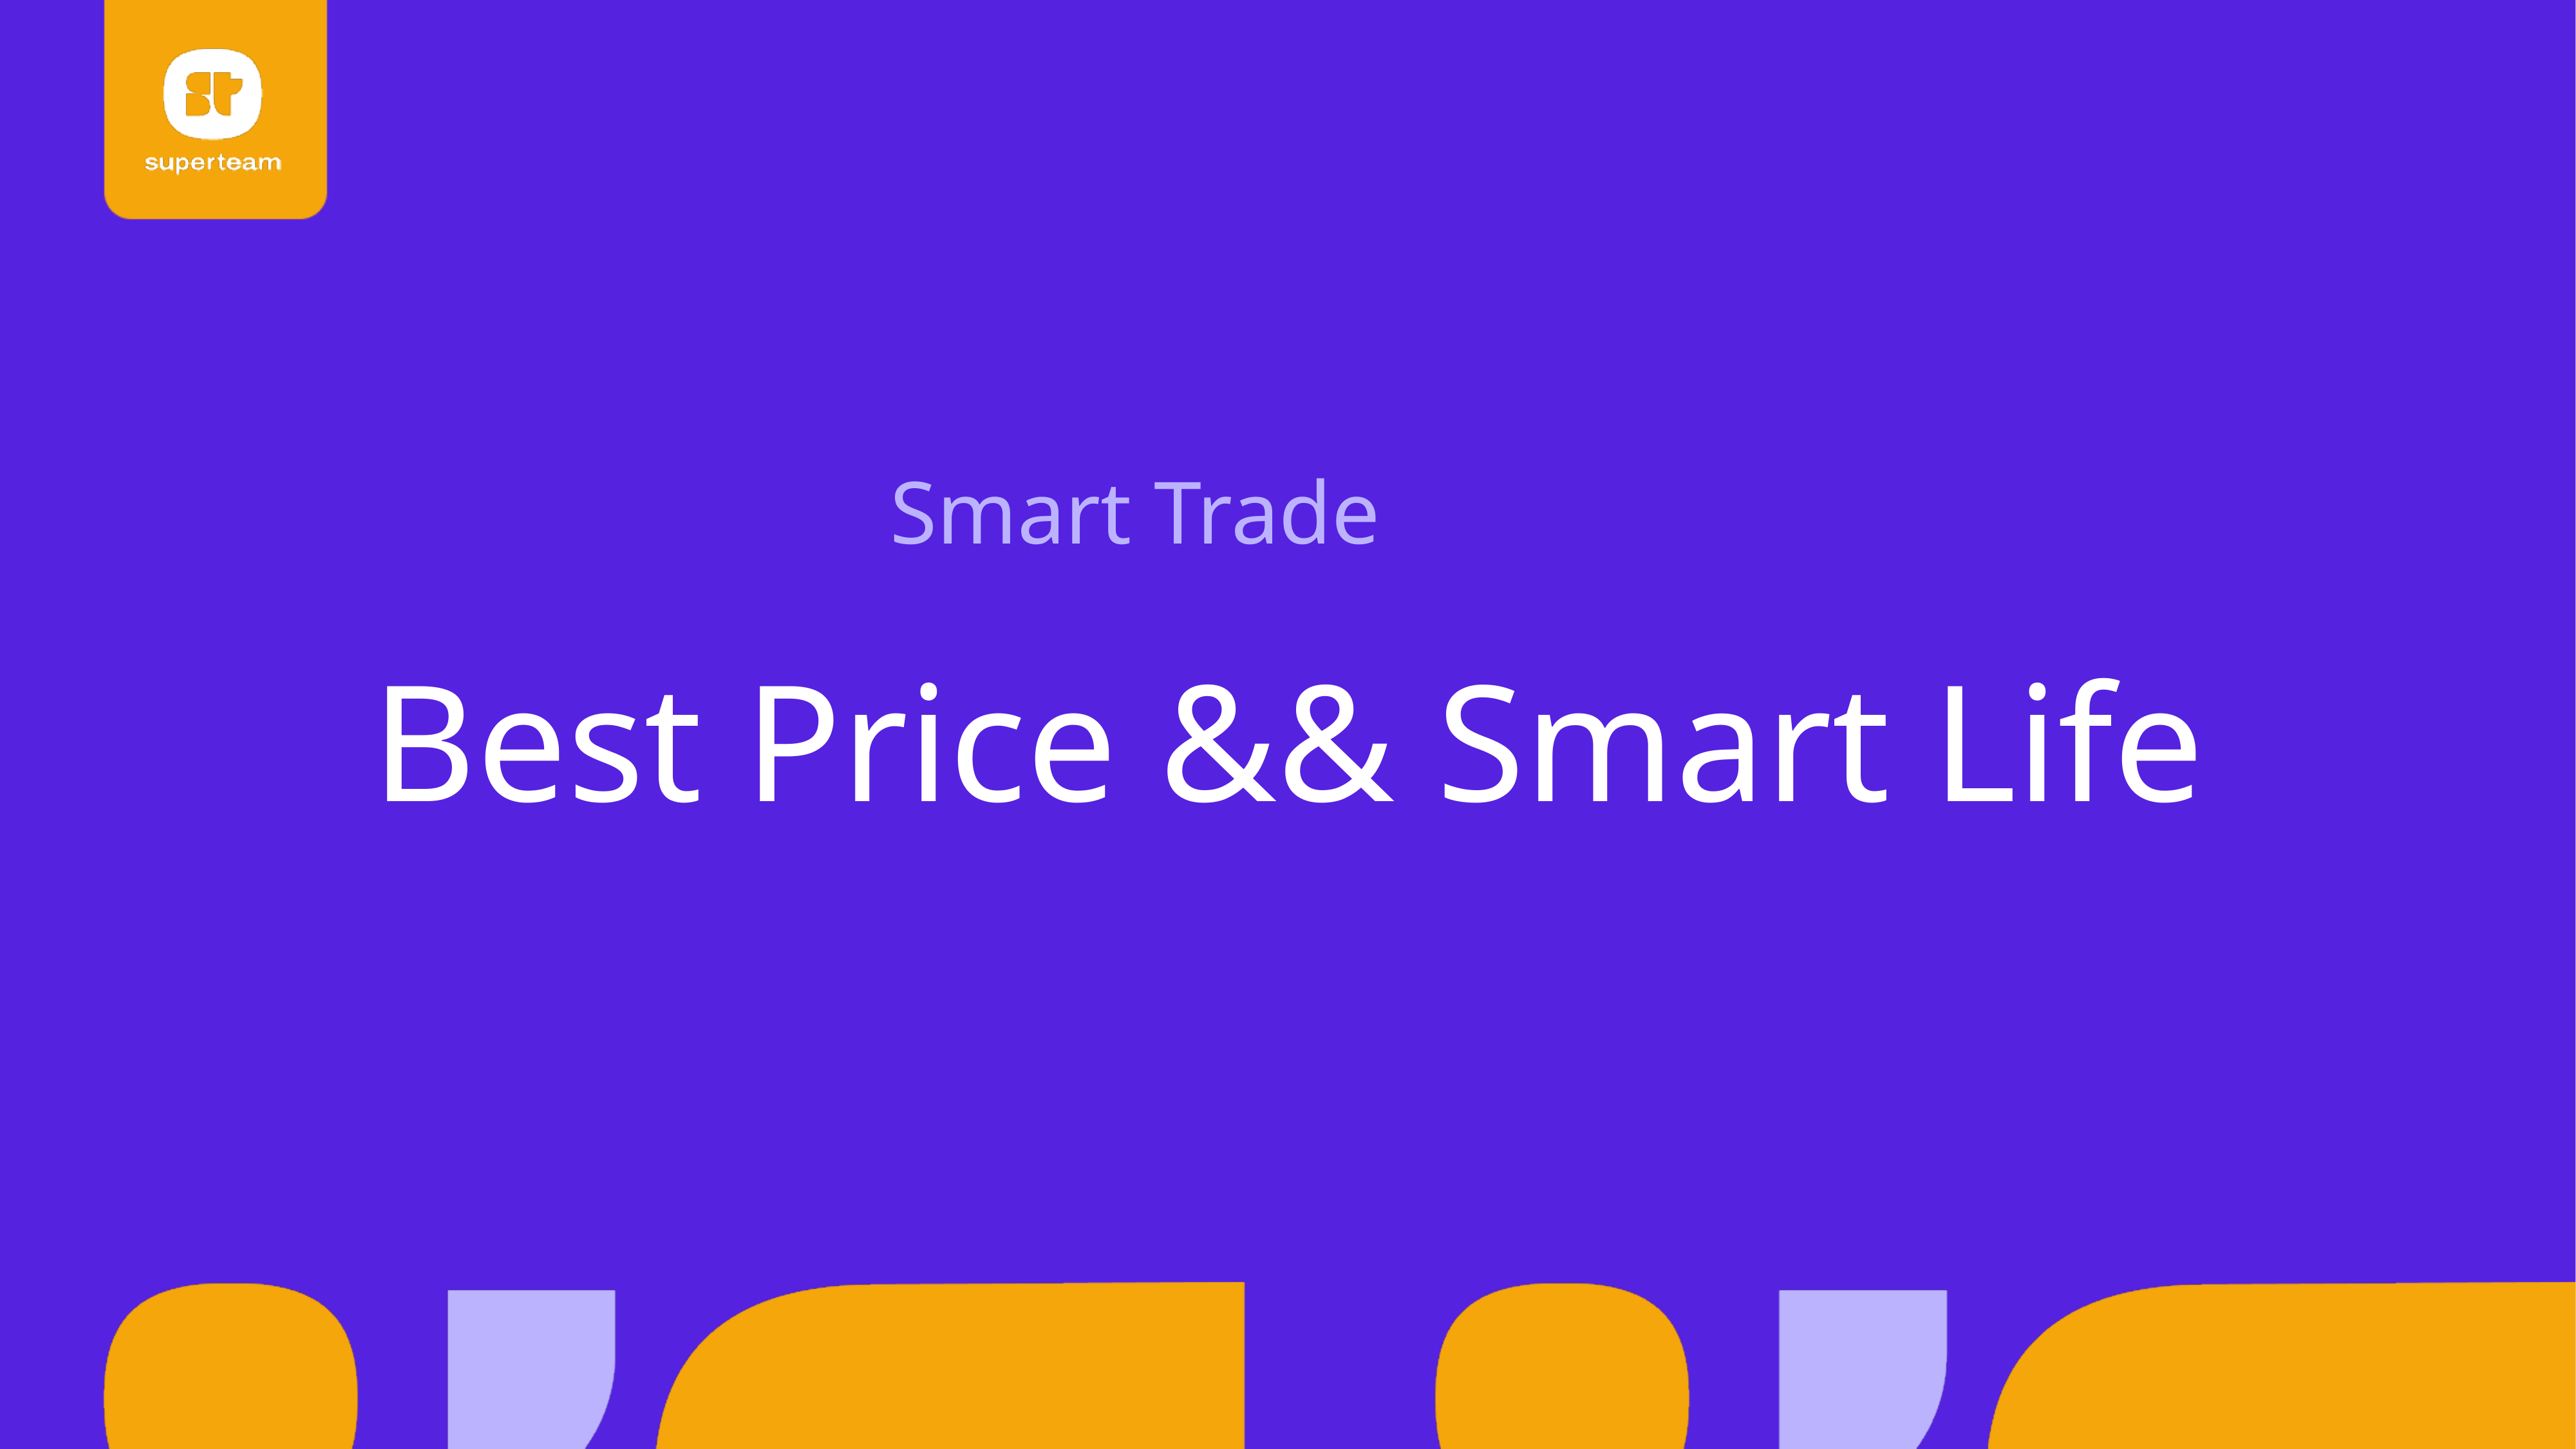

Smart Trade
Best Price && Smart Life